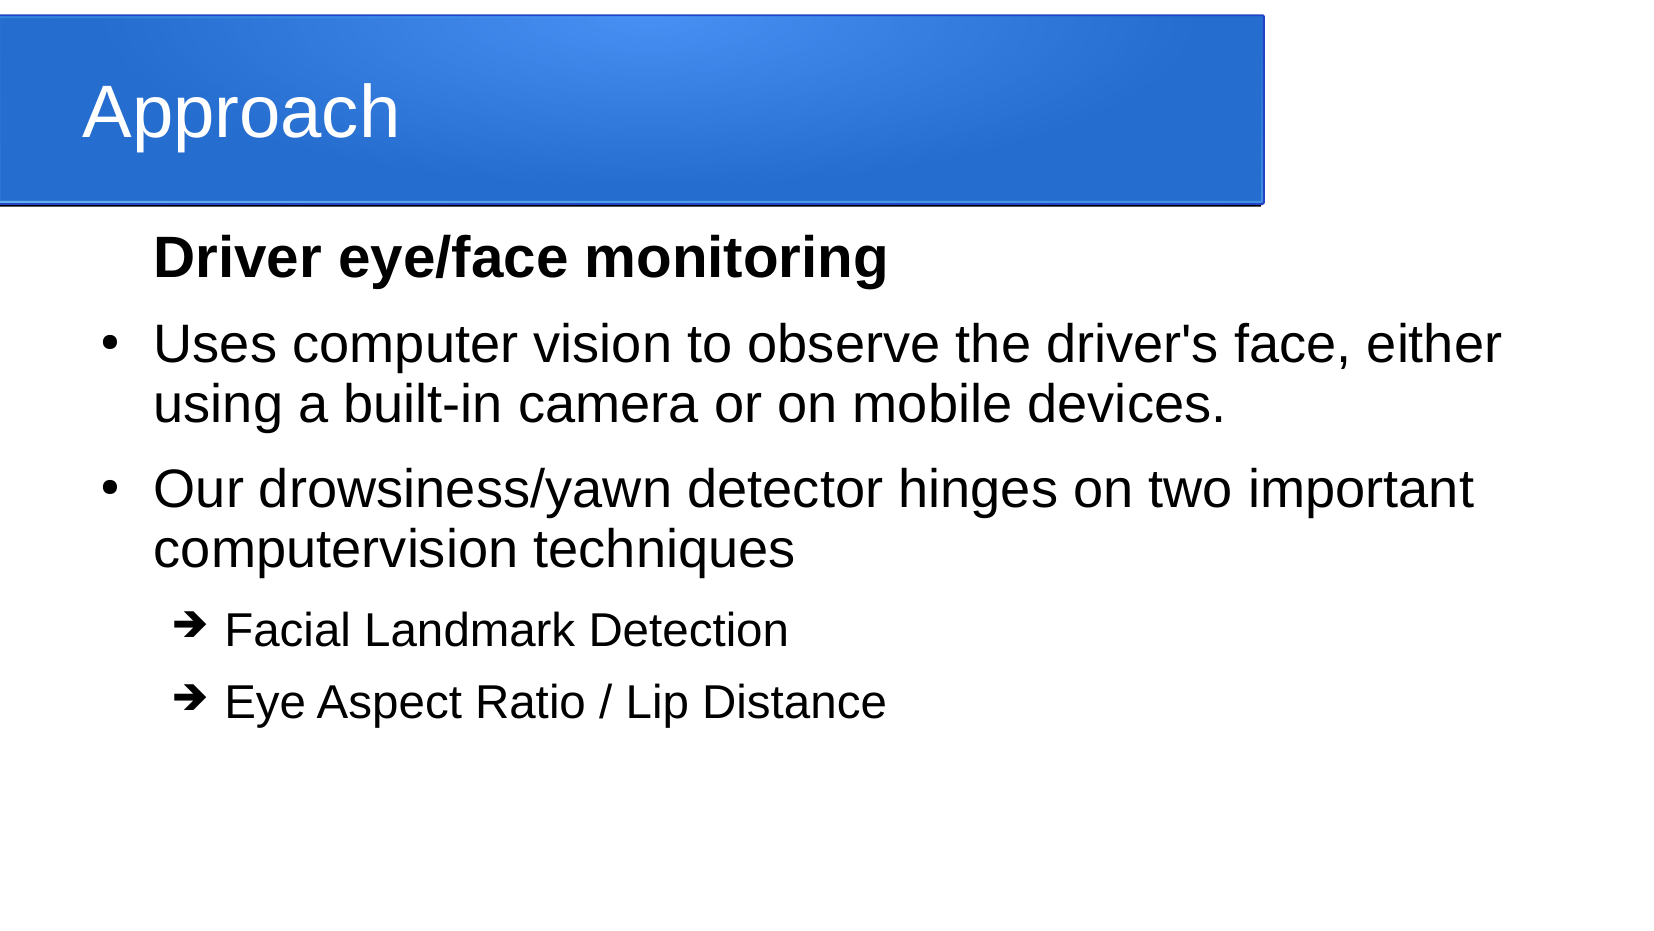

# Approach
Driver eye/face monitoring
Uses computer vision to observe the driver's face, either using a built-in camera or on mobile devices.
Our drowsiness/yawn detector hinges on two important computervision techniques
Facial Landmark Detection
Eye Aspect Ratio / Lip Distance